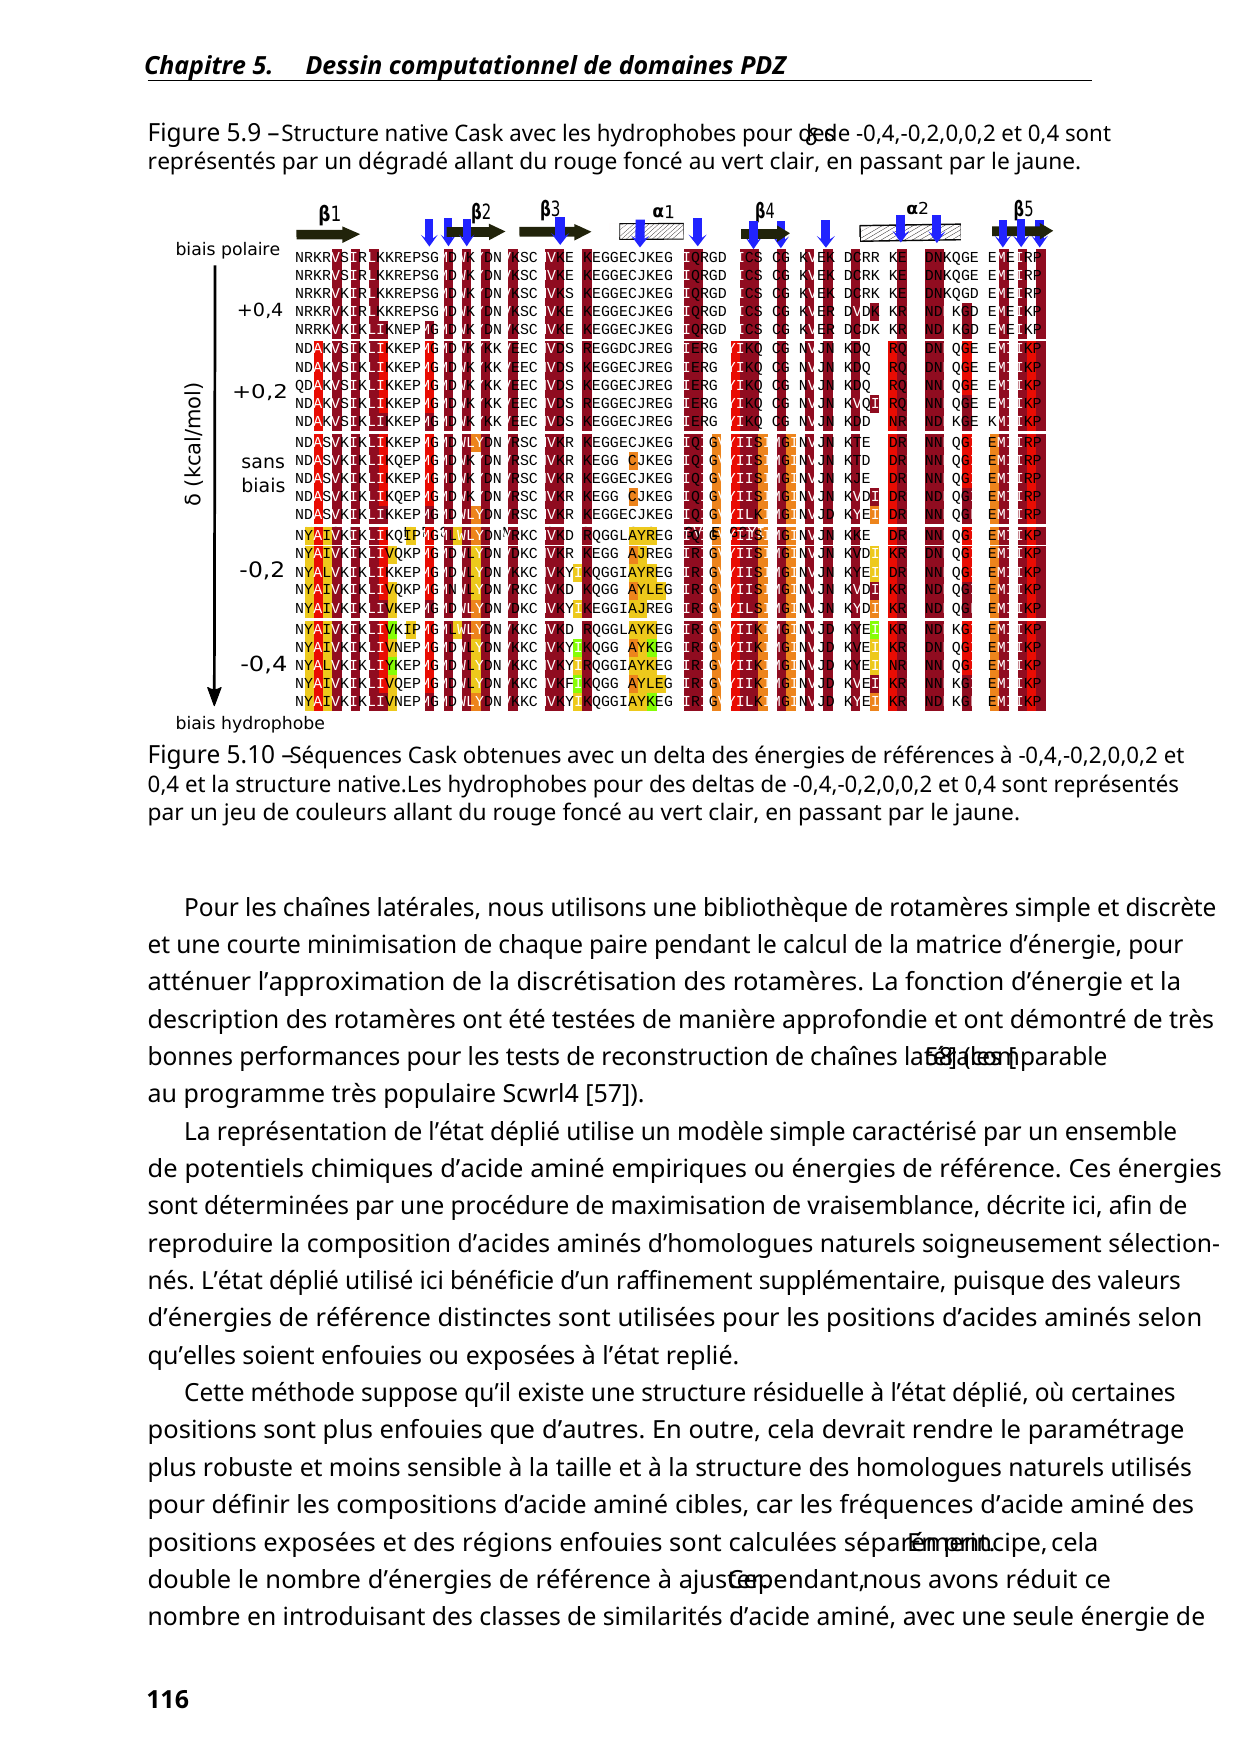

Chapitre 5.
Dessin computationnel de domaines PDZ
Figure 5.9 –
Structure native Cask avec les hydrophobes pour des
de -0,4,-0,2,0,0,2 et 0,4 sont
δ
représentés par un dégradé allant du rouge foncé au vert clair, en passant par le jaune.
β5
β3
β4
α2
β2
α1
β1
biais polaire
NRKRVSIRLKKREPSGMDWKYDNVKSCMVKEIKEGGECJKEGVIQRGDYICSICGIKVEKLDCRRLKEWMDNKQGEMEMEIRP
NRKRVSIRLKKREPSGMDWKYDNVKSCMVKEIKEGGECJKEGVIQRGDYICSICGIKVEKLDCRKLKEWMDNKQGEMEMEIRP
NRKRVKIRLKKREPSGMDWKYDNVKSCMVKSIKEGGECJKEGVIQRGDYICSICGIKVEKLDCRKLKEWMDNKQGDMEMEIRP
+0,4
NRKRVKIRLKKREPSGMDWKYDNVKSCMVKEIKEGGECJKEGVIQRGDYICSICGIKVERLDVDKLKRWINDMKGDMEMEIKP
NRRKVKIKLIKNEPMGMDWKYDNVKSCMVKEIKEGGECJKEGVIQRGDYICSICGIKVERLDCDKLKRWINDMKGDMEMEIKP
NDAKVSIKLIKKEPMGMDWKYKKVEECMVDSIREGGDCJREGVIERGVYIKQICGINVJNLKDQILRQWMDNMQGEMEMIIKP
NDAKVSIKLIKKEPMGMDWKYKKVEECMVDSIKEGGECJREGVIERGVYIKQICGINVJNLKDQILRQWMDNMQGEMEMIIKP
QDAKVSIKLIKKEPMGMDWKYKKVEECMVDSIKEGGECJREGVIERGVYIKQICGINVJNLKDQILRQWMNNMQGEMEMIIKP
+0,2
NDAKVSIKLIKKEPMGMDWKYKKVEECMVDSIREGGECJREGVIERGVYIKQICGINVJNLKVQILRQWINNMQGEMEMIIKP
NDAKVSIKLIKKEPMGMDWKYKKVEECMVDSIKEGGECJREGVIERGVYIKQICGINVJNLKDDILNRWINDMKGEMKMIIKP
δ (kcal/mol)
NDASVKIKLIKKEPMGMDWLYDNVRSCMVKRIKEGGECJKEGVIQIGVYIISIMGINVJNLKTEILDRWMNNMQGIMEMIIRP
sans
NDASVKIKLIKQEPMGMDWKYDNVRSCMVKRIKEGGICJKEGVIQIGVYIISIMGINVJNLKTDILDRWMNNMQGIMEMIIRP
NDASVKIKLIKKEPMGMDWKYDNVRSCMVKRIKEGGECJKEGVIQIGVYIISIMGINVJNLKJEILDRWMNNMQGIMEMIIRP
biais
NDASVKIKLIKQEPMGMDWKYDNVRSCMVKRIKEGGICJKEGVIQIGVYIISIMGINVJNLKVDILDRWINDMQGIMEMIIRP
NDASVKIKLIKKEPMGMDWLYDNVRSCMVKRIKEGGECJKEGVIQIGVYILKIMGINVJDLKYEILDRWINNMQGLMEMIIRP
NDASVKIILIVN PMGMRWKY NV
CMV SI
GICY
GVIE GCYI
NYAIVKIKLIKQIPMGMLWLYDNVRKCMVKDIRQGGLAYREGVIQIGVYIISIMGINVJNLKKEILDRWMNNMQGIMEMIIKP
NYAIVKIKLIVQKPMGMDWLYDNVDKCMVKRIKEGGIAJREGVIRIGVYIISIMGINVJNLKVDILKRWMDNMQGIMEMIIKP
-0,2
NYALVKIKLIKKEPMGMDWLYDNVKKCMVKYIKQGGIAYREGVIRIGVYIISIMGINVJNLKYEILDRWMNNMQGIMEMIIKP
NYAIVKIKLIVQKPMGMNWLYDNVRKCMVKDIKQGGIAYLEGVIRIGVYIISIMGINVJNLKVDILKRWINDMQGIMEMIIKP
NYAIVKIKLIVKEPMGMDWLYDNVDKCMVKYIKEGGIAJREGVIRIGVYILSIMGINVJNLKYDILKRWINDMQGLMEMIIKP
NYAIVKIKLIVKIPMGMLWLYDNVKKCMVKDIRQGGLAYKEGVIRIGVYIIKIMGINVJDLKYEILKRWMNDMKGIMEMIIKP
NYAIVKIKLIVNEPMGMDWLYDNVKKCMVKYIKQGGIAYKEGVIRIGVYIIKIMGINVJDLKVEILKRWMDNMQGIMEMIIKP
-0,4
NYALVKIKLIYKEPMGMDWLYDNVKKCMVKYIRQGGIAYKEGVIRIGVYIIKIMGINVJDLKYEILNRWMNNMQGIMEMIIKP
NYAIVKIKLIVQEPMGMDWLYDNVKKCMVKFIKQGGIAYLEGVIRIGVYIIKIMGINVJDLKVEILKRWINNMKGIMEMIIKP
NYAIVKIKLIVNEPMGMDWLYDNVKKCMVKYIKQGGIAYKEGVIRIGVYILKIMGINVJDLKYEILKRWINDMKGLMEMIIKP
biais hydrophobe
Figure 5.10 –
Séquences Cask obtenues avec un delta des énergies de références à -0,4,-0,2,0,0,2 et
0,4 et la structure native.Les hydrophobes pour des deltas de -0,4,-0,2,0,0,2 et 0,4 sont représentés
par un jeu de couleurs allant du rouge foncé au vert clair, en passant par le jaune.
Pour les chaînes latérales, nous utilisons une bibliothèque de rotamères simple et discrète
et une courte minimisation de chaque paire pendant le calcul de la matrice d’énergie, pour
atténuer l’approximation de la discrétisation des rotamères. La fonction d’énergie et la
description des rotamères ont été testées de manière approfondie et ont démontré de très
bonnes performances pour les tests de reconstruction de chaînes latérales [
58
] (comparable
au programme très populaire Scwrl4 [57]).
La représentation de l’état déplié utilise un modèle simple caractérisé par un ensemble
de potentiels chimiques d’acide aminé empiriques ou énergies de référence. Ces énergies
sont déterminées par une procédure de maximisation de vraisemblance, décrite ici, afin de
reproduire la composition d’acides aminés d’homologues naturels soigneusement sélection-
nés. L’état déplié utilisé ici bénéficie d’un raffinement supplémentaire, puisque des valeurs
d’énergies de référence distinctes sont utilisées pour les positions d’acides aminés selon
qu’elles soient enfouies ou exposées à l’état replié.
Cette méthode suppose qu’il existe une structure résiduelle à l’état déplié, où certaines
positions sont plus enfouies que d’autres. En outre, cela devrait rendre le paramétrage
plus robuste et moins sensible à la taille et à la structure des homologues naturels utilisés
pour définir les compositions d’acide aminé cibles, car les fréquences d’acide aminé des
positions exposées et des régions enfouies sont calculées séparément.
En principe,
cela
double le nombre d’énergies de référence à ajuster.
Cependant,
nous avons réduit ce
nombre en introduisant des classes de similarités d’acide aminé, avec une seule énergie de
116